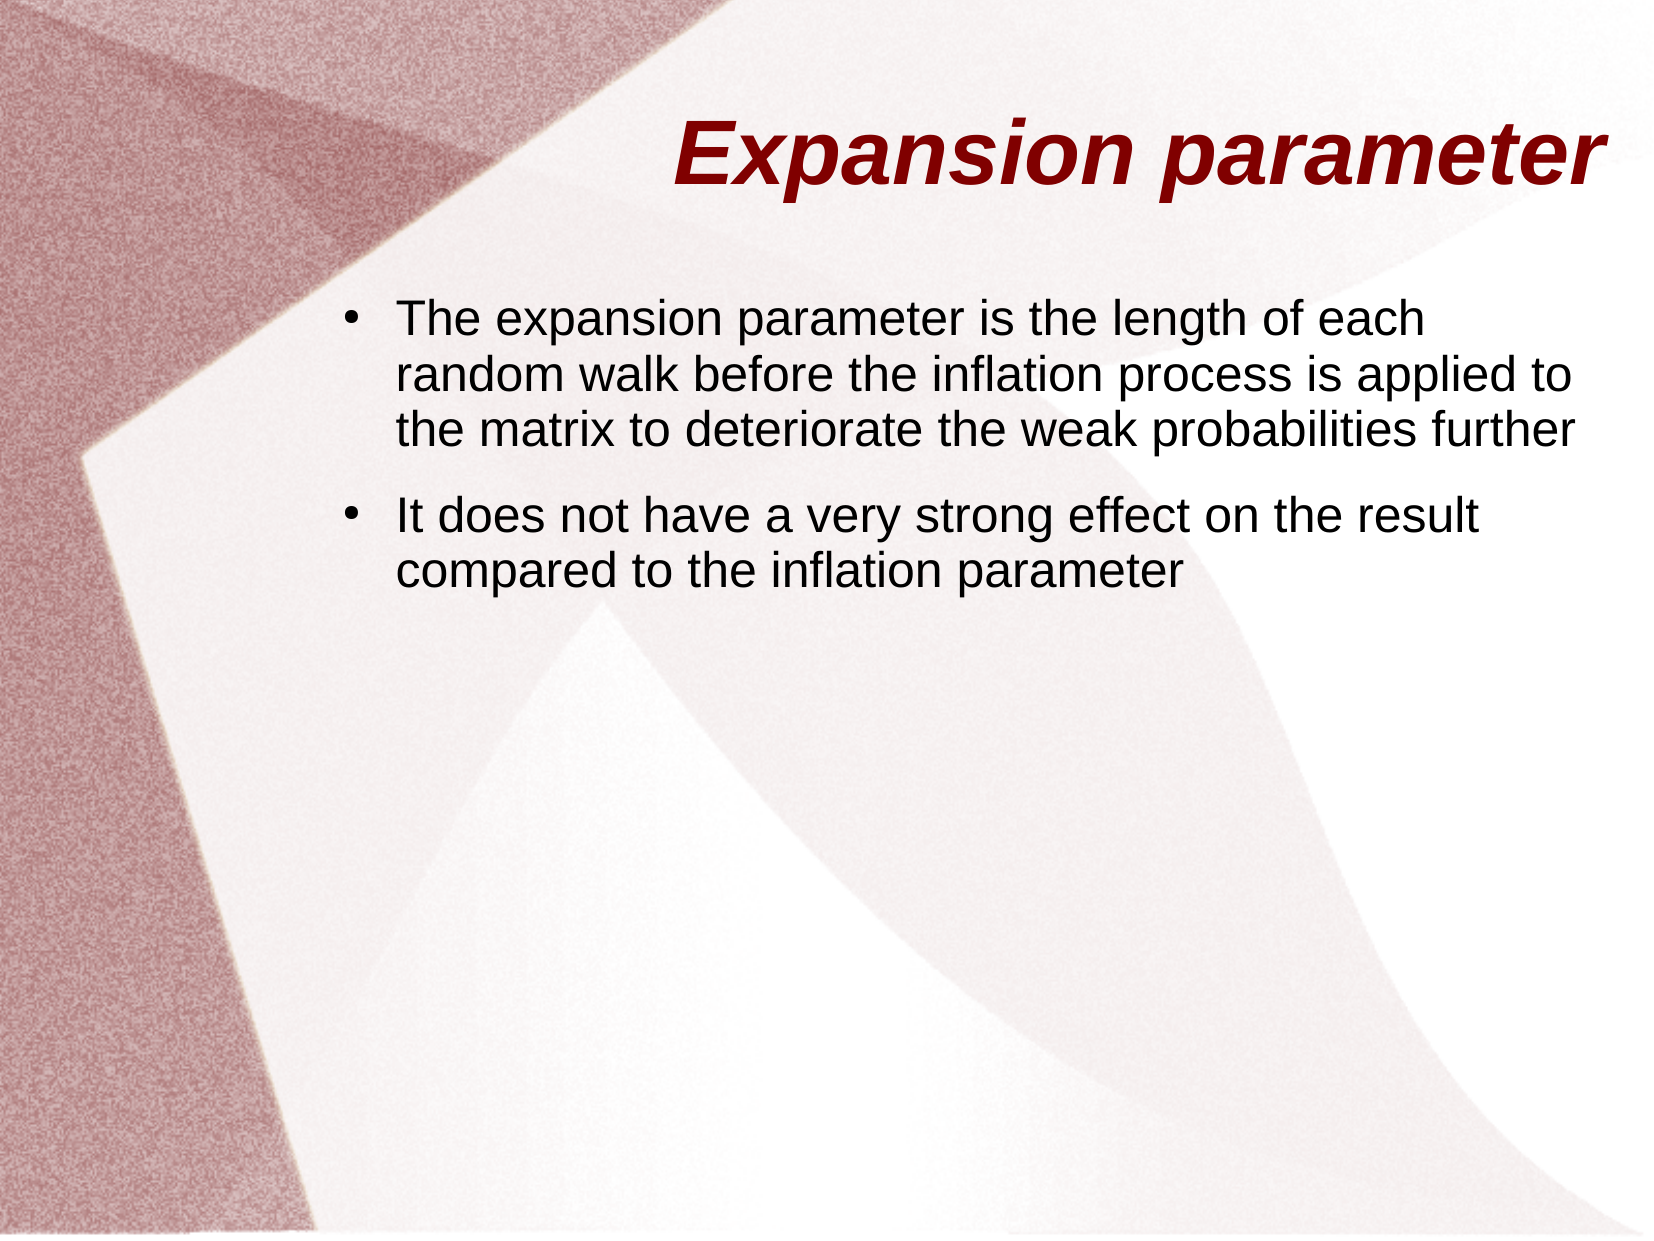

# Expansion parameter
The expansion parameter is the length of each random walk before the inflation process is applied to the matrix to deteriorate the weak probabilities further
It does not have a very strong effect on the result compared to the inflation parameter